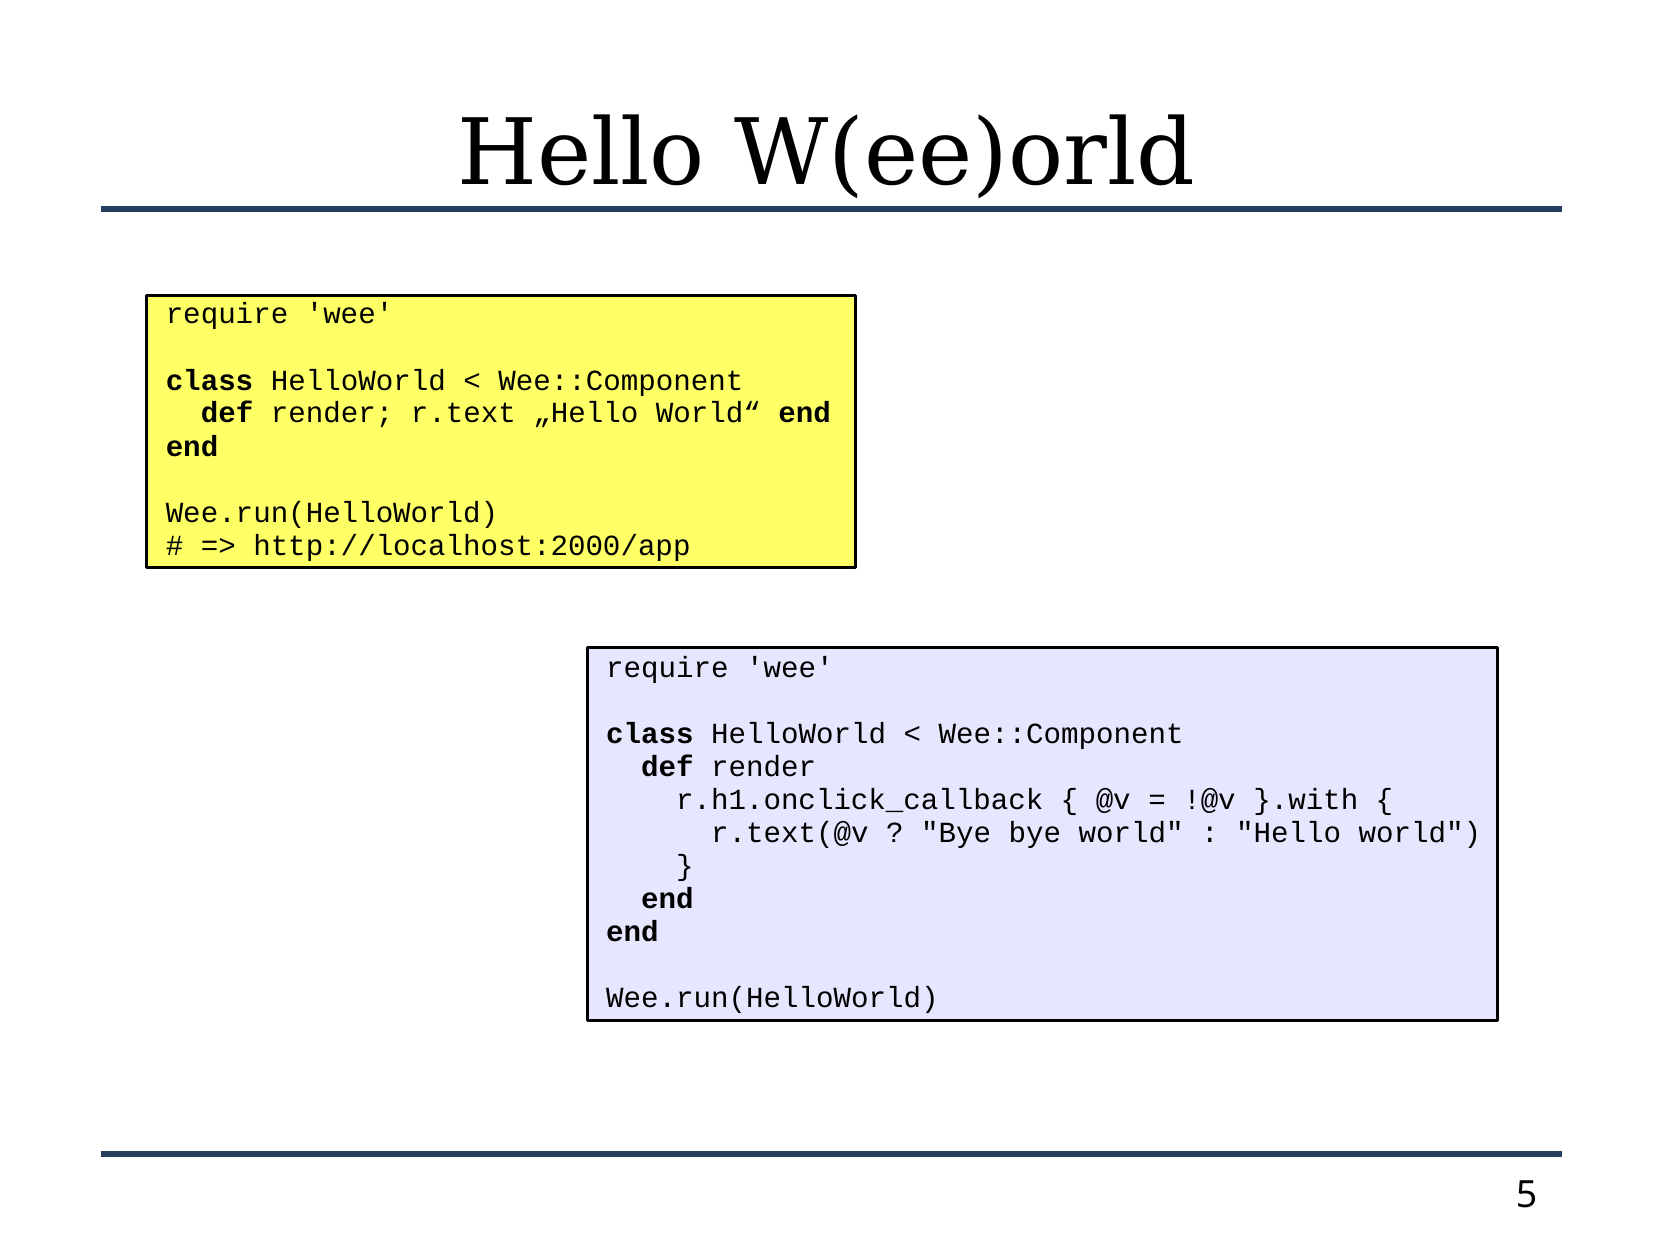

# Hello W(ee)orld
 require 'wee'
 class HelloWorld < Wee::Component
 def render; r.text „Hello World“ end
 end
 Wee.run(HelloWorld)
 # => http://localhost:2000/app
 require 'wee'
 class HelloWorld < Wee::Component
 def render
 r.h1.onclick_callback { @v = !@v }.with {
 r.text(@v ? "Bye bye world" : "Hello world")
 }
 end
 end
 Wee.run(HelloWorld)